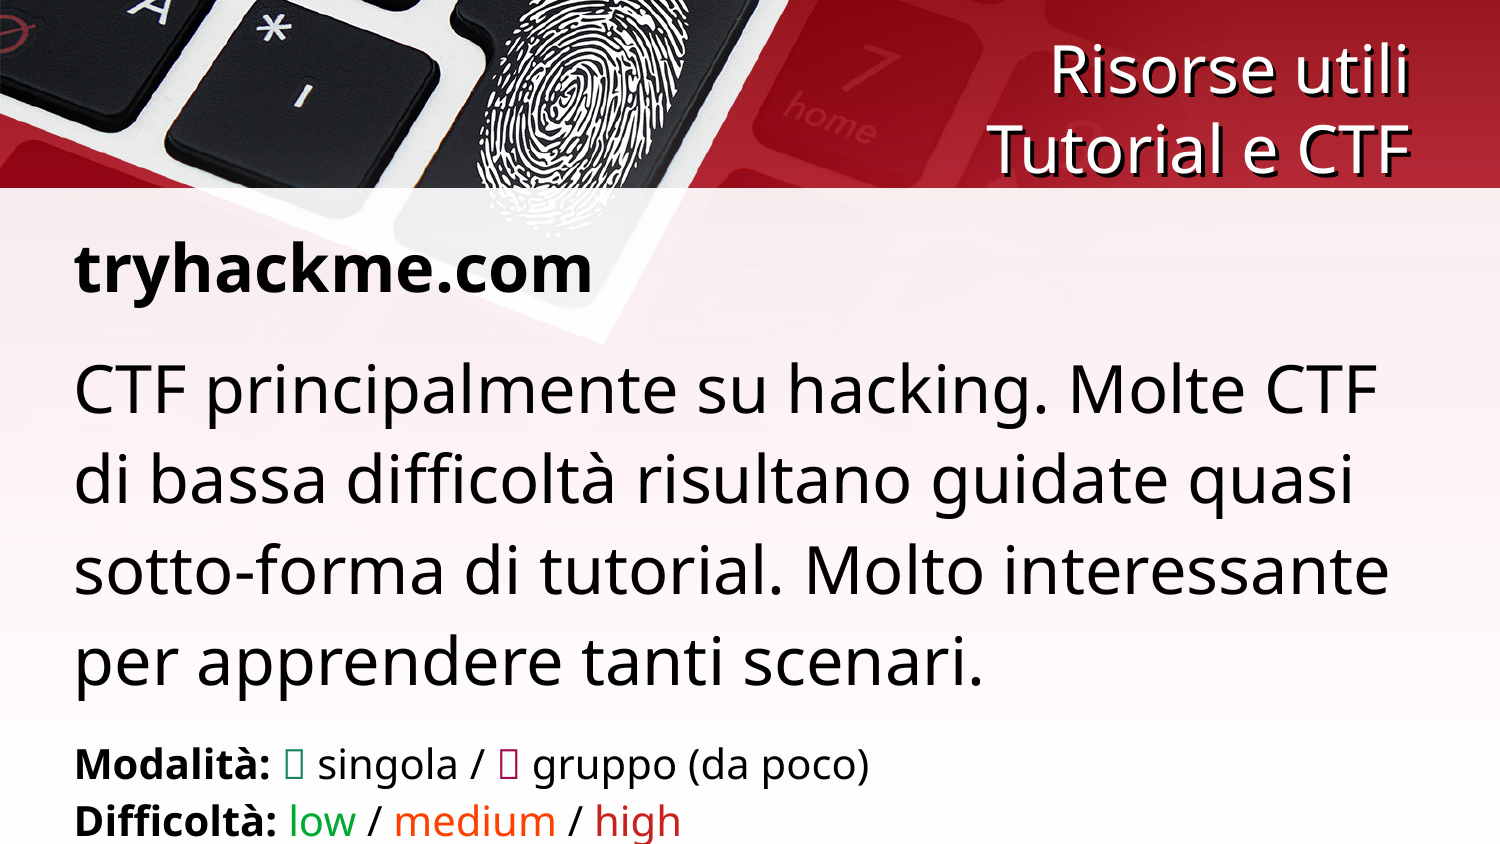

# Risorse utili Tutorial e CTF
tryhackme.com
CTF principalmente su hacking. Molte CTF di bassa difficoltà risultano guidate quasi sotto-forma di tutorial. Molto interessante per apprendere tanti scenari.
Modalità:  singola /  gruppo (da poco)
Difficoltà: low / medium / high
Learning: 50% - Lab: 50%